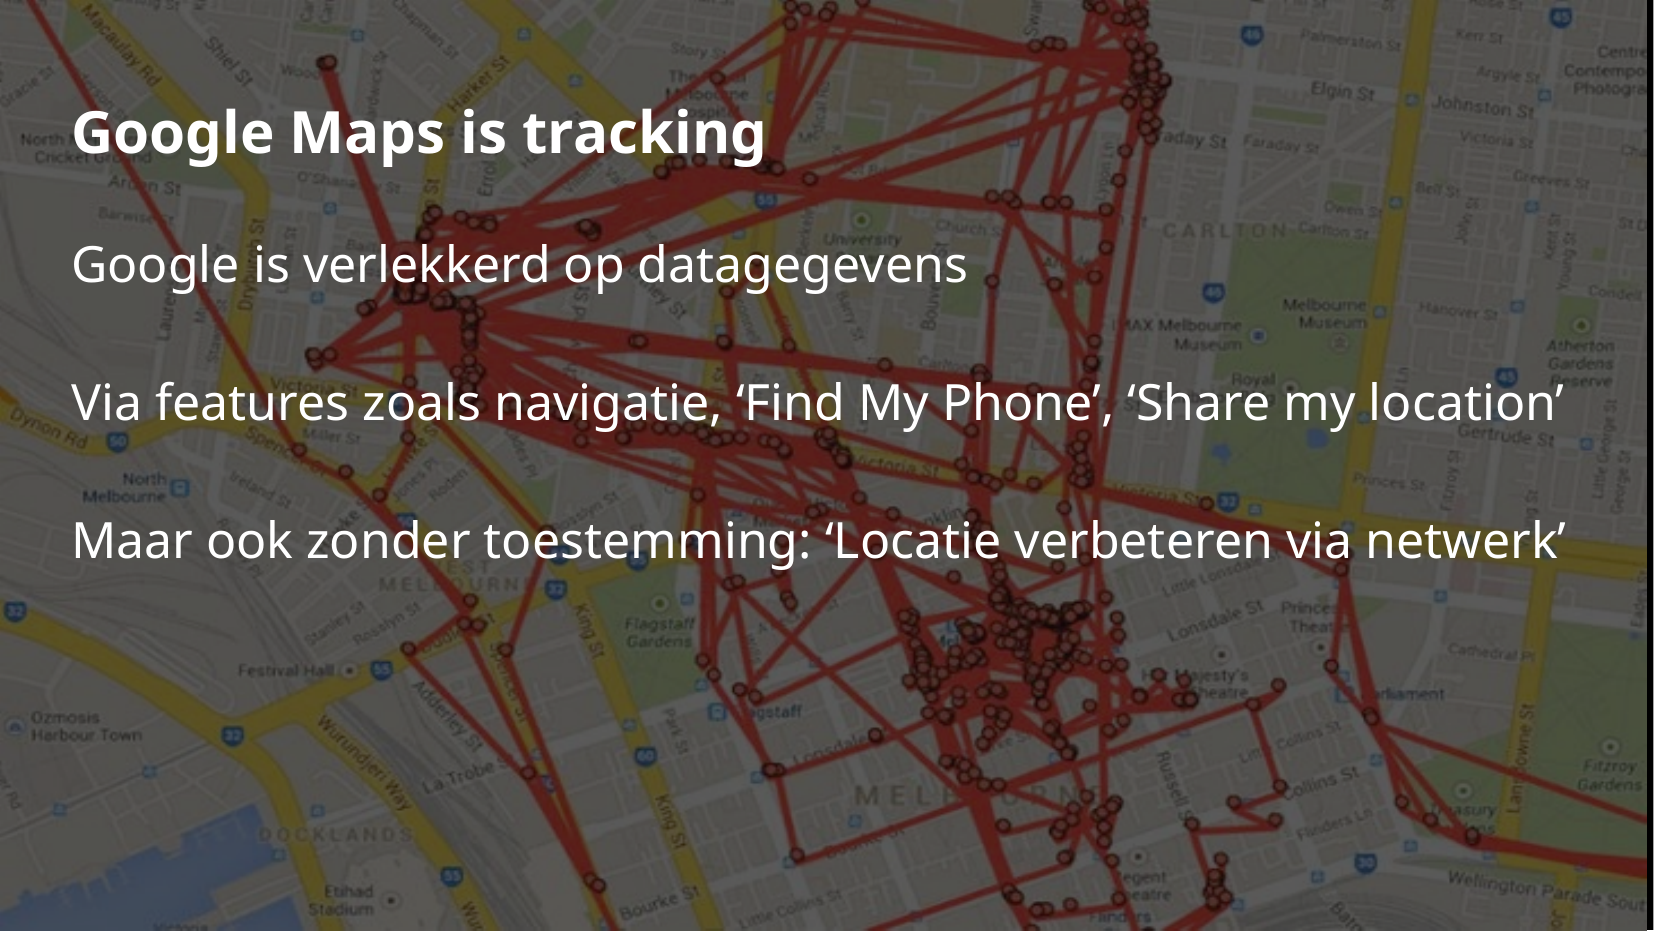

# Google Maps is tracking
Google is verlekkerd op datagegevens
Via features zoals navigatie, ‘Find My Phone’, ‘Share my location’
Maar ook zonder toestemming: ‘Locatie verbeteren via netwerk’